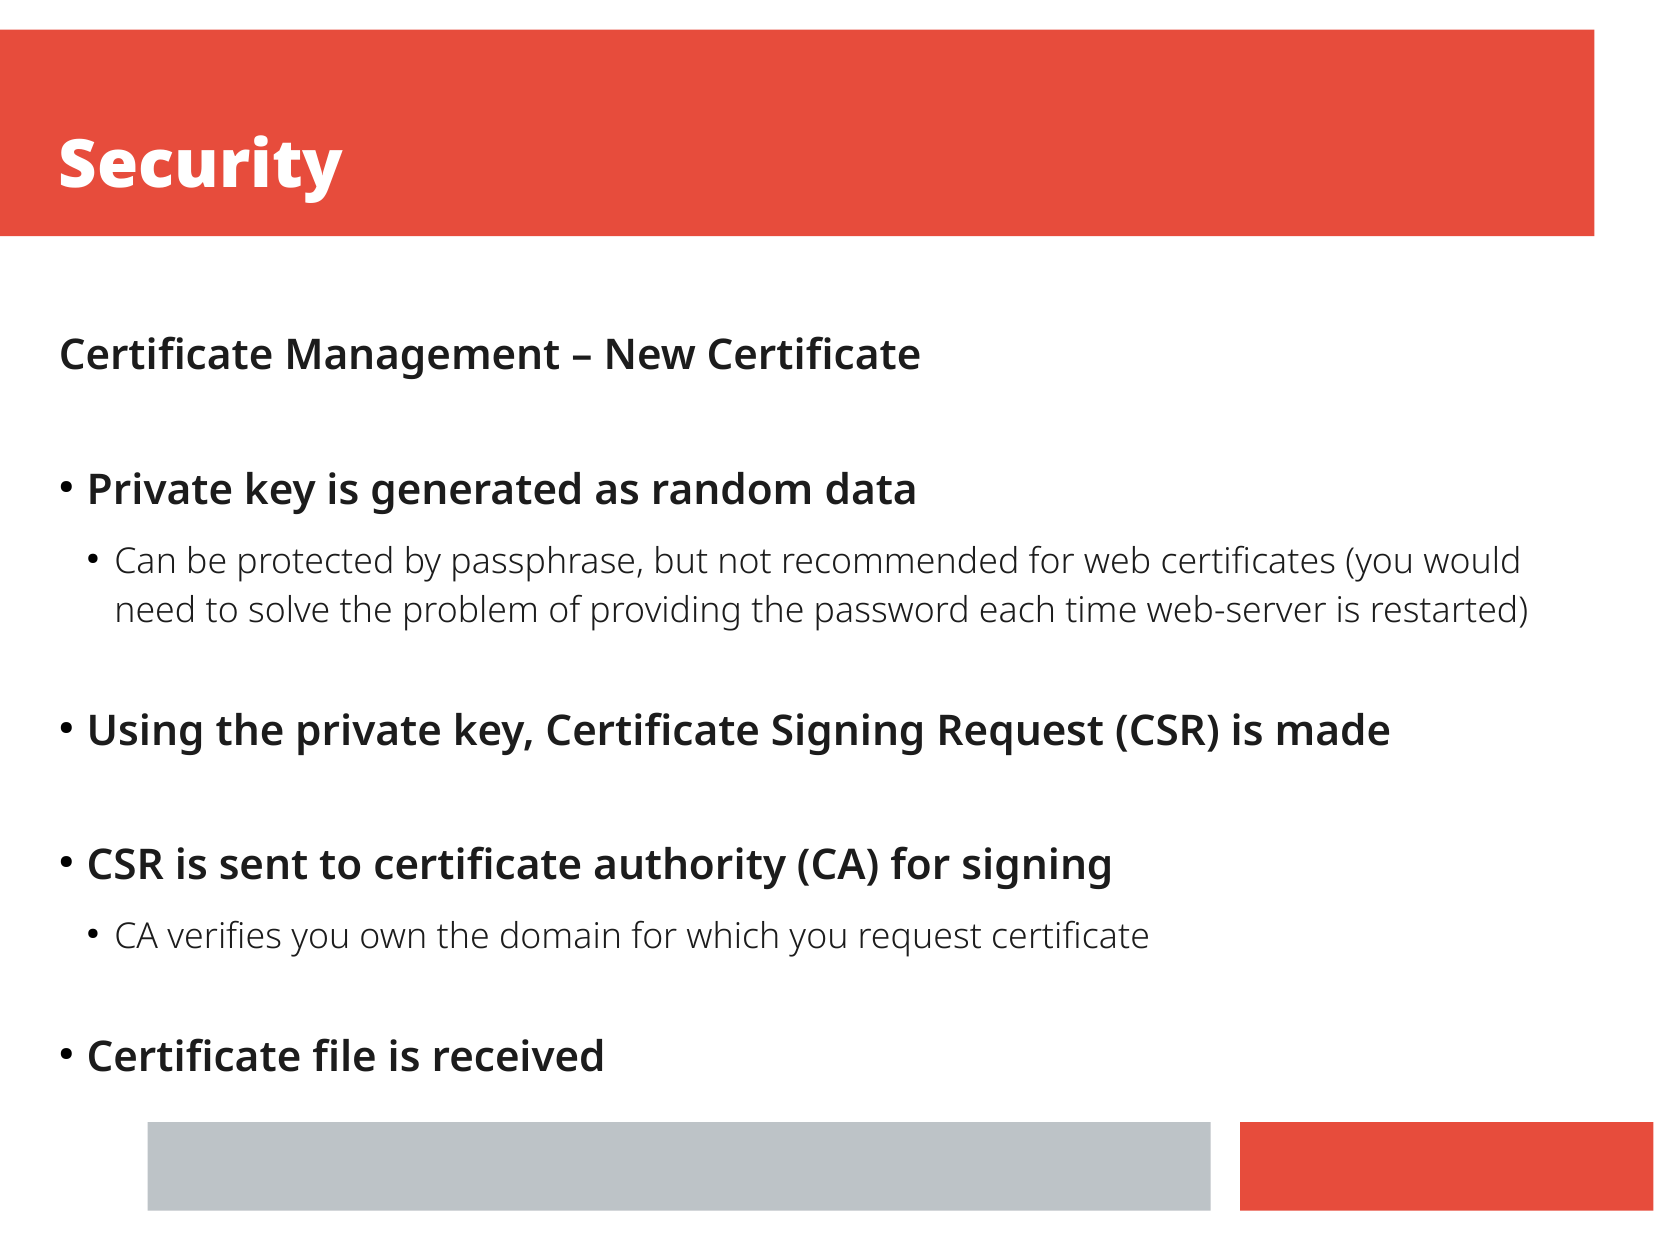

# Security
Certificate Management – New Certificate
Private key is generated as random data
Can be protected by passphrase, but not recommended for web certificates (you would need to solve the problem of providing the password each time web-server is restarted)
Using the private key, Certificate Signing Request (CSR) is made
CSR is sent to certificate authority (CA) for signing
CA verifies you own the domain for which you request certificate
Certificate file is received